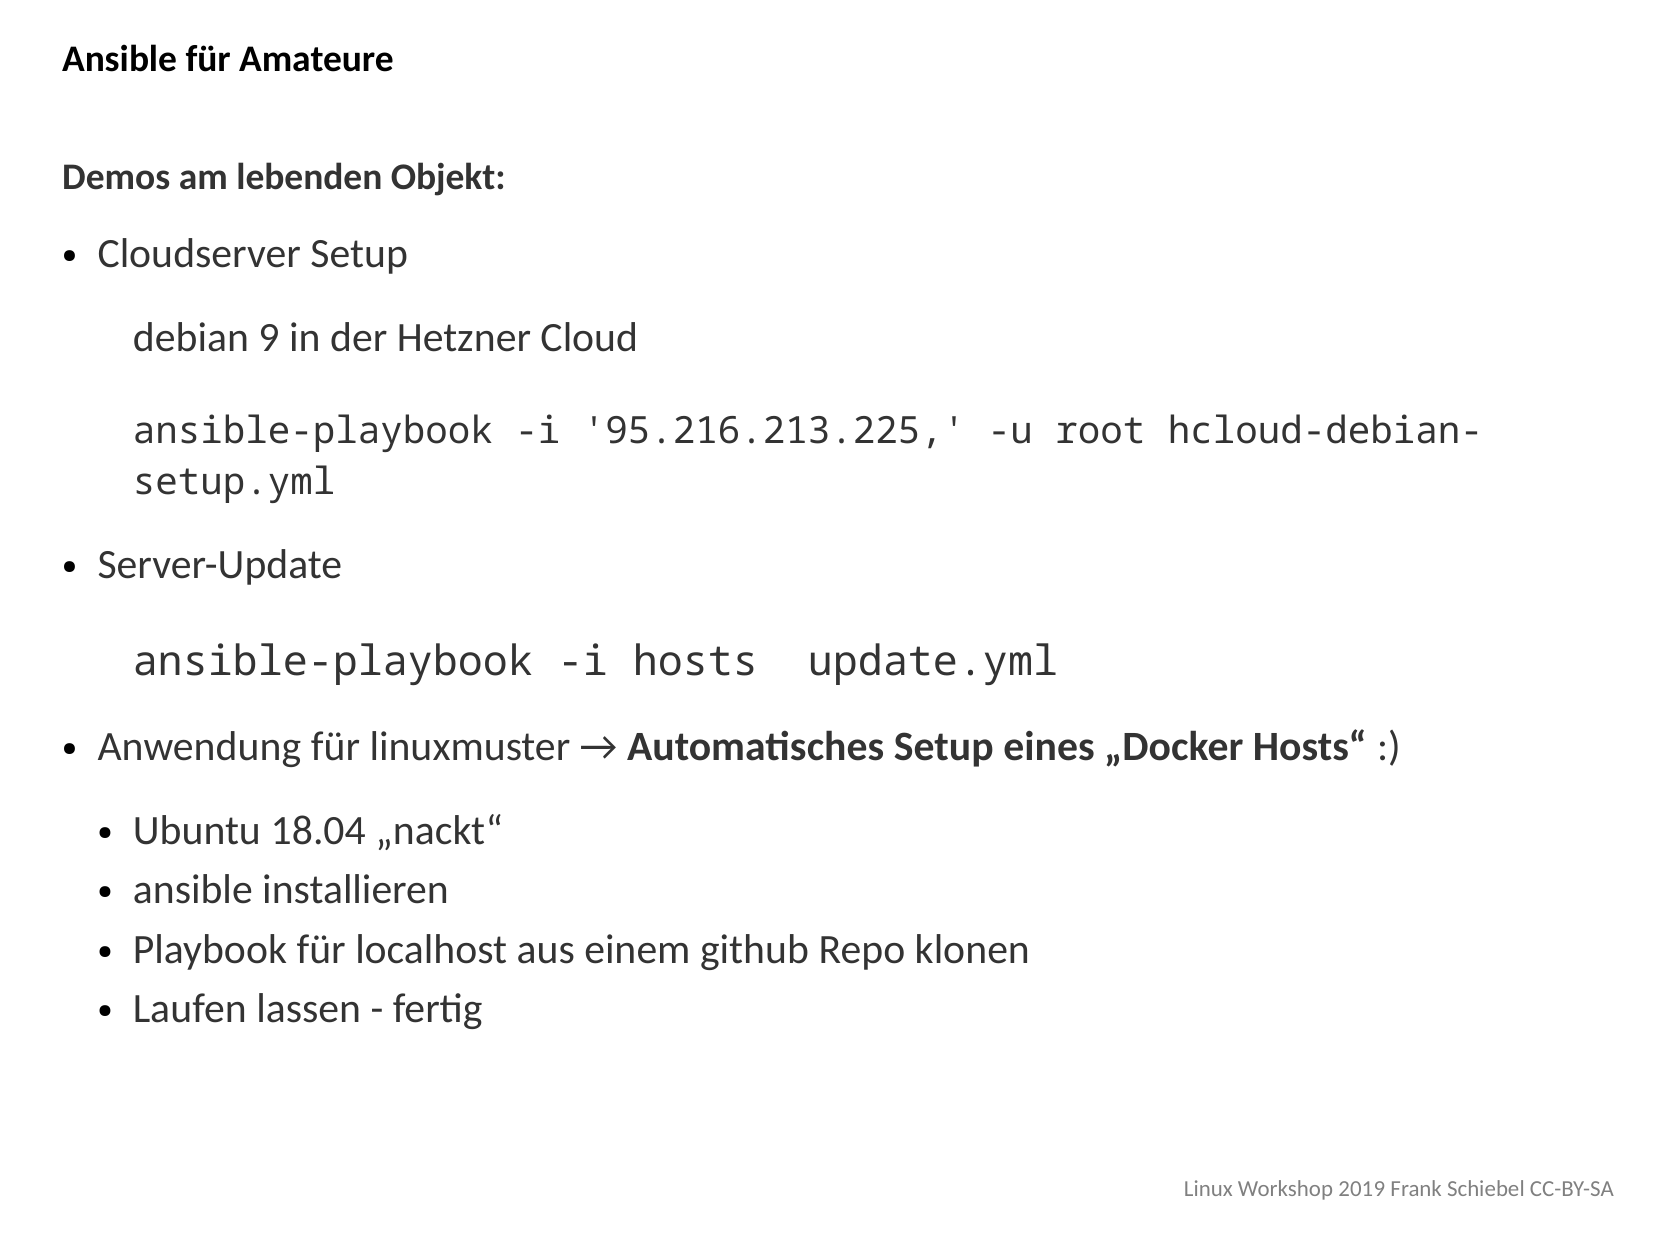

Ansible für Amateure
Demos am lebenden Objekt:
Cloudserver Setup
debian 9 in der Hetzner Cloud
ansible-playbook -i '95.216.213.225,' -u root hcloud-debian-setup.yml
Server-Update
ansible-playbook -i hosts update.yml
Anwendung für linuxmuster → Automatisches Setup eines „Docker Hosts“ :)
Ubuntu 18.04 „nackt“
ansible installieren
Playbook für localhost aus einem github Repo klonen
Laufen lassen - fertig